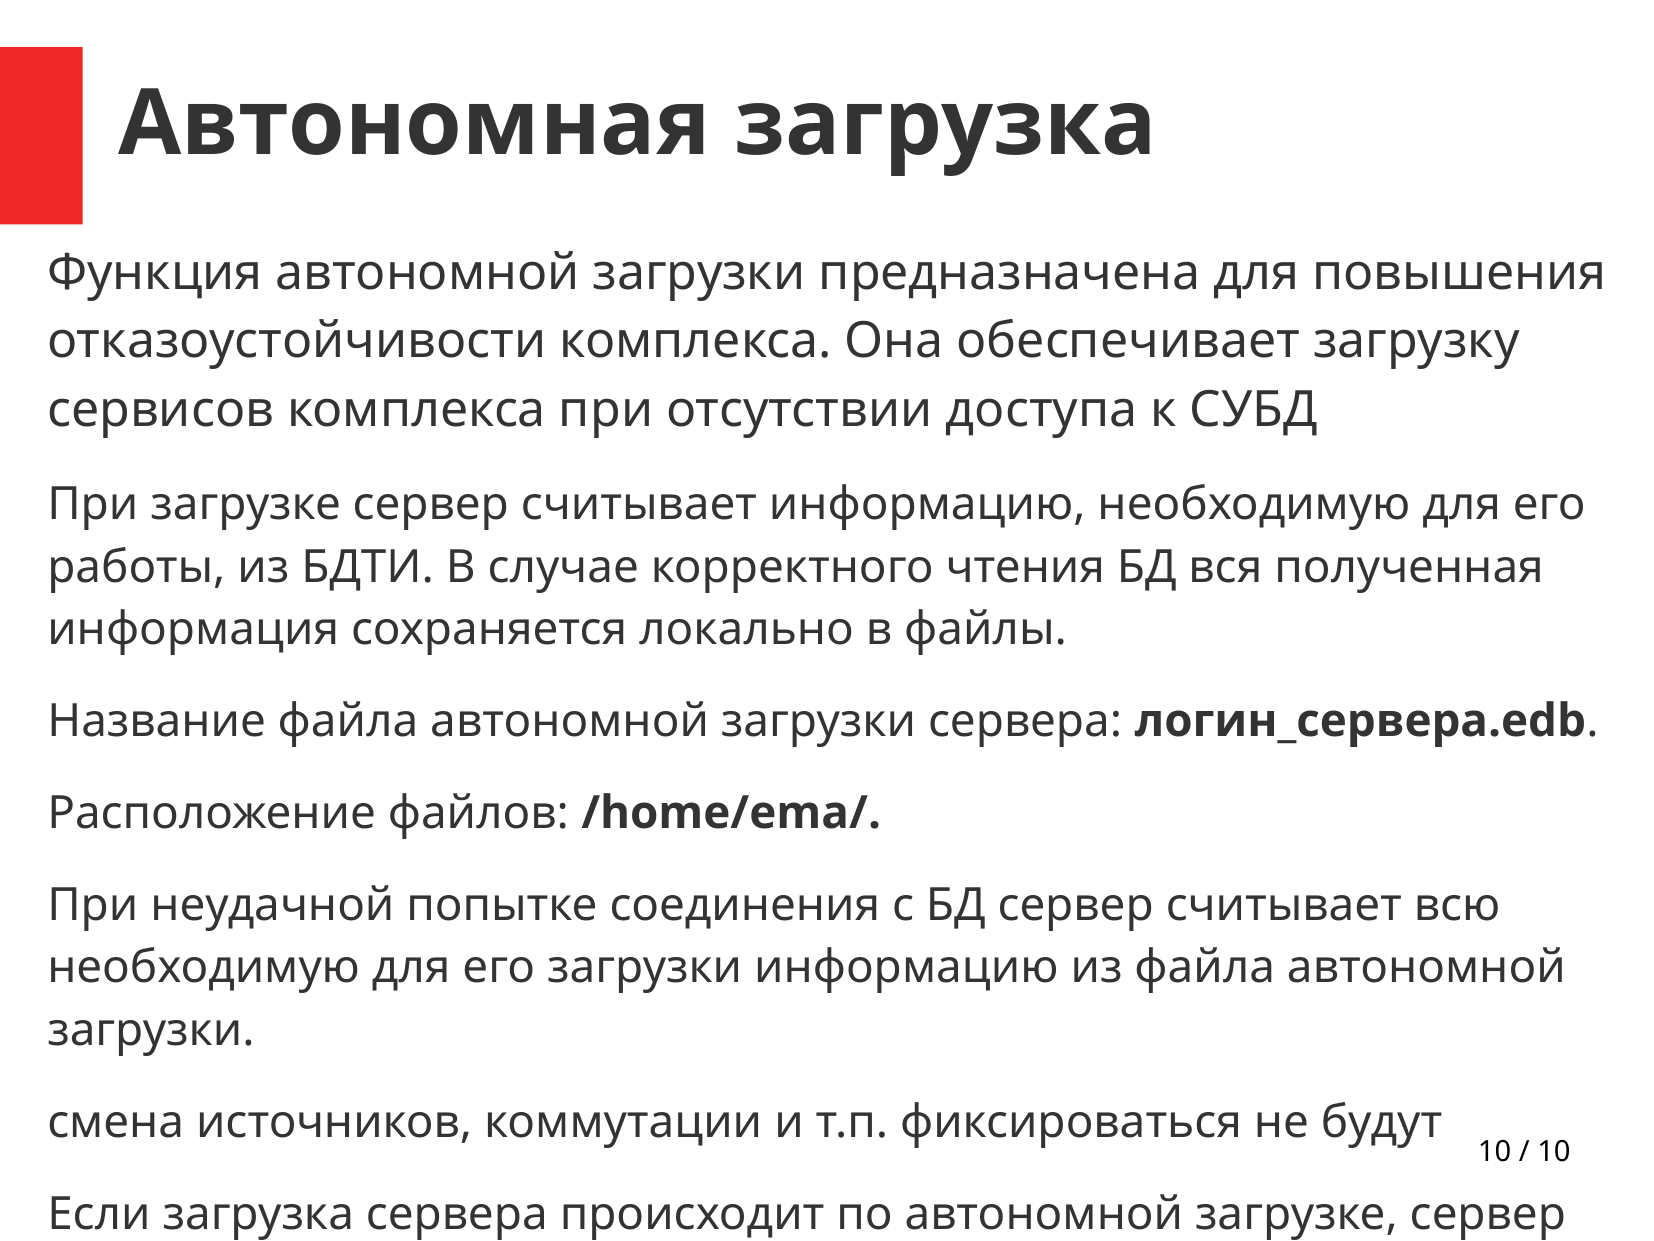

# Автономная загрузка
Функция автономной загрузки предназначена для повышения отказоустойчивости комплекса. Она обеспечивает загрузку сервисов комплекса при отсутствии доступа к СУБД
При загрузке сервер считывает информацию, необходимую для его работы, из БДТИ. В случае корректного чтения БД вся полученная информация сохраняется локально в файлы.
Название файла автономной загрузки сервера: логин_сервера.edb.
Расположение файлов: /home/ema/.
При неудачной попытке соединения с БД сервер считывает всю необходимую для его загрузки информацию из файла автономной загрузки.
смена источников, коммутации и т.п. фиксироваться не будут
Если загрузка сервера происходит по автономной загрузке, сервер посылает сигнал «Автономная загрузка».Раз в 10 минут.
10